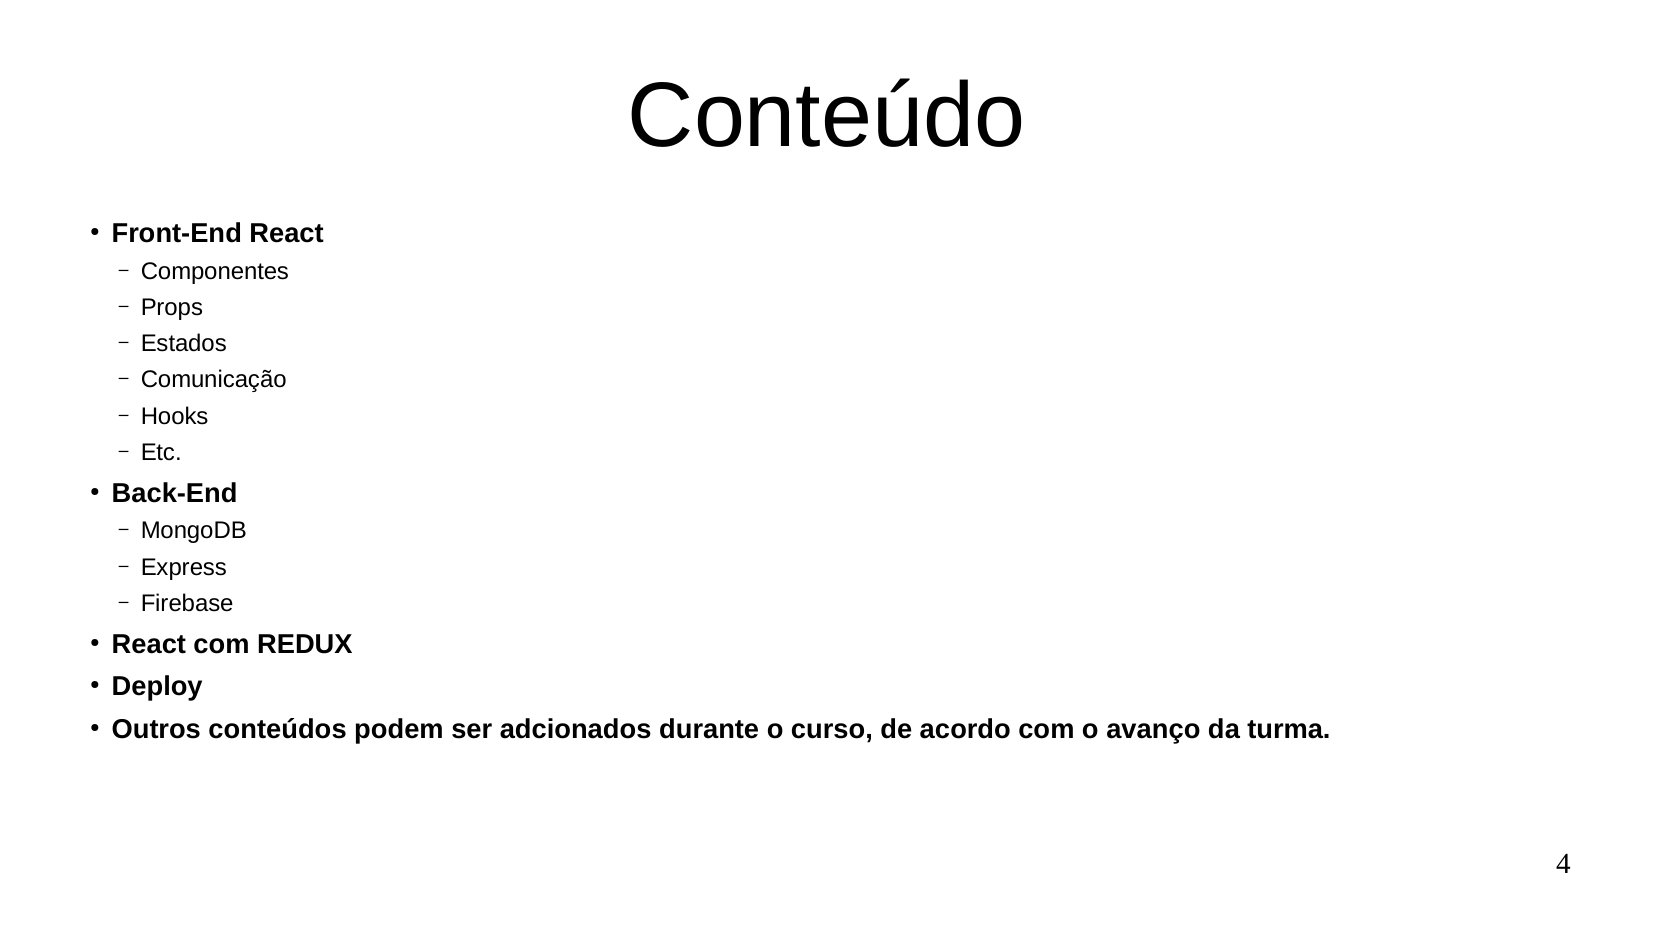

# Conteúdo
Front-End React
Componentes
Props
Estados
Comunicação
Hooks
Etc.
Back-End
MongoDB
Express
Firebase
React com REDUX
Deploy
Outros conteúdos podem ser adcionados durante o curso, de acordo com o avanço da turma.
4